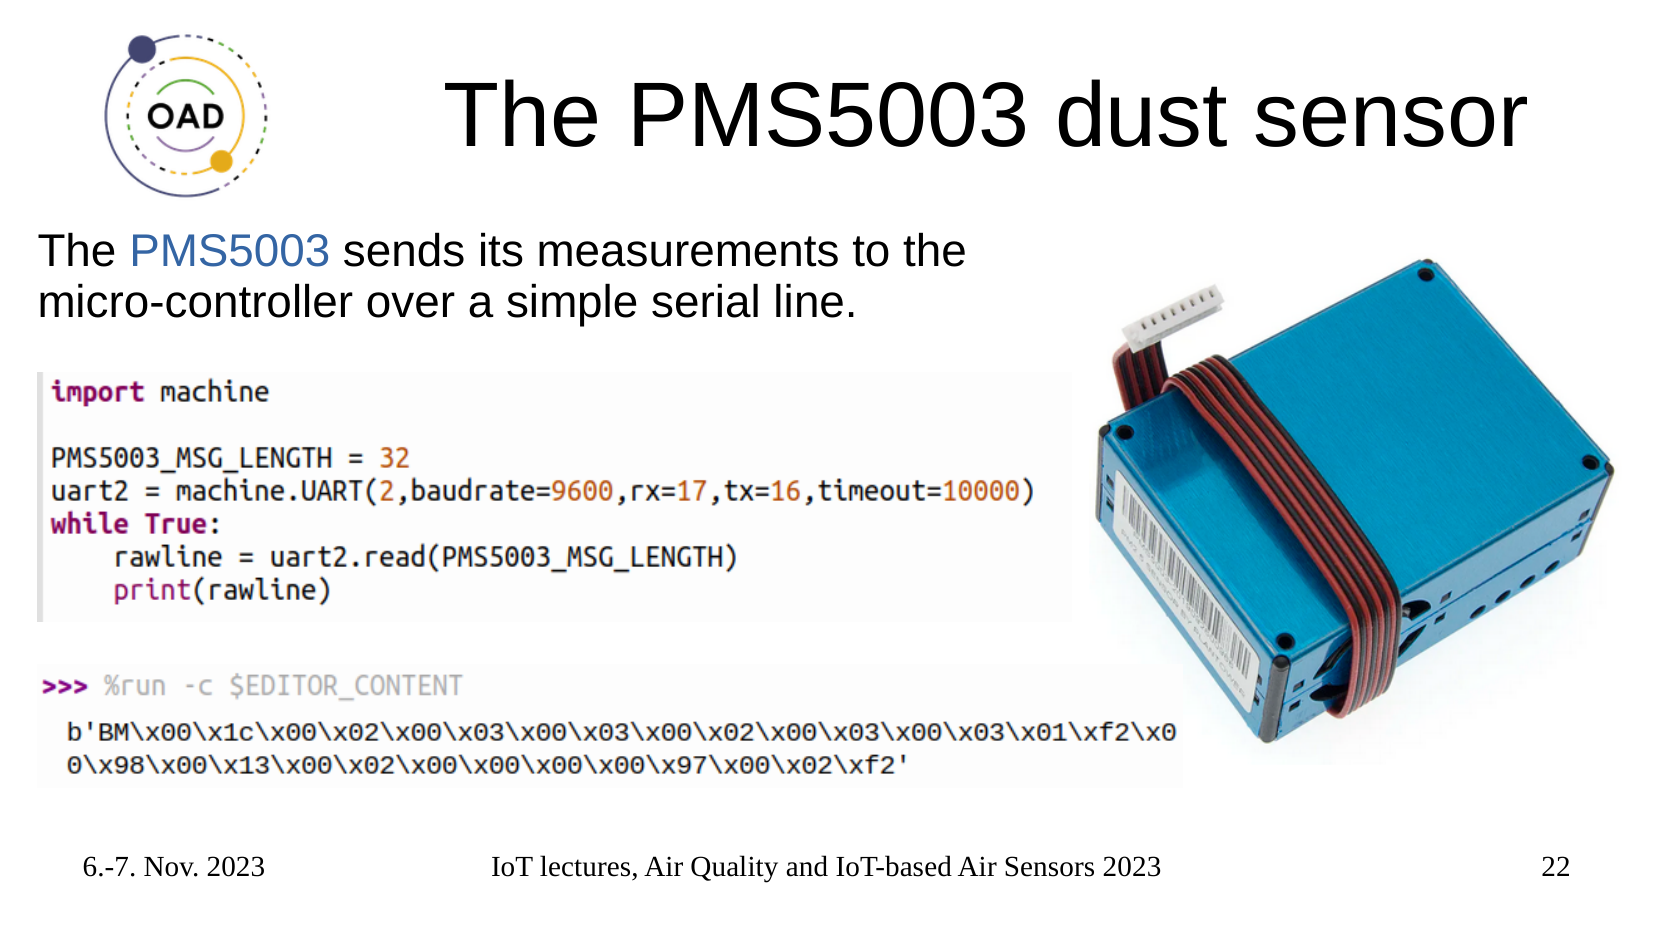

# The PMS5003 dust sensor
The PMS5003 sends its measurements to the micro-controller over a simple serial line.
6.-7. Nov. 2023
IoT lectures, Air Quality and IoT-based Air Sensors 2023
22